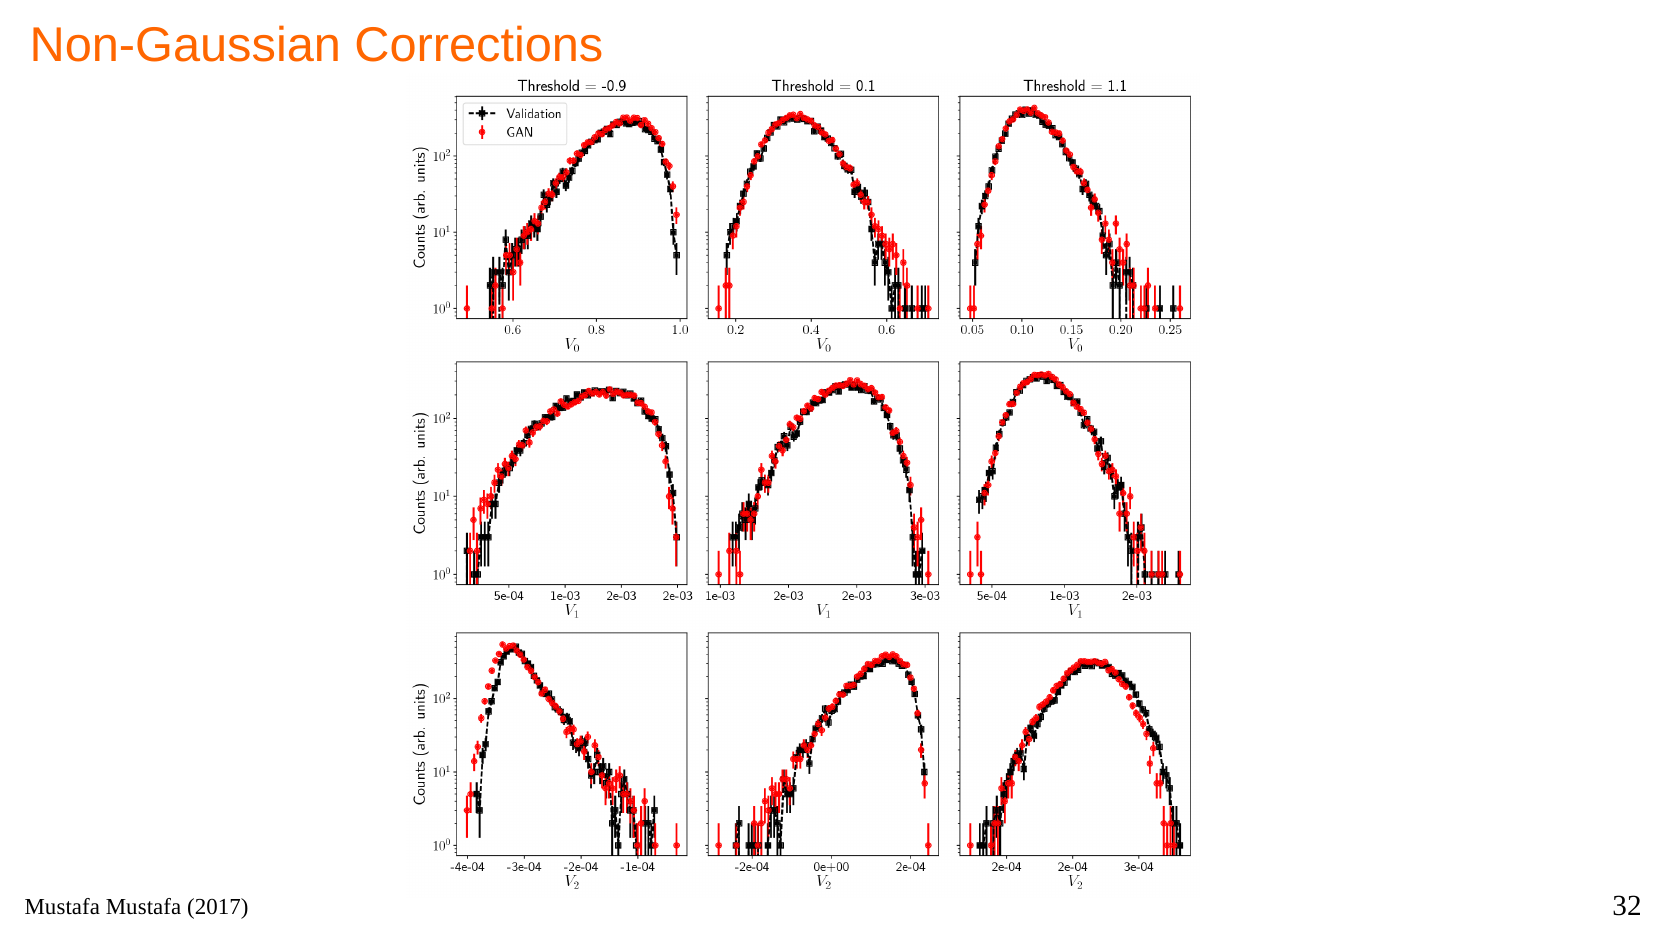

# Non-Gaussian Corrections
32
Mustafa Mustafa (2017)